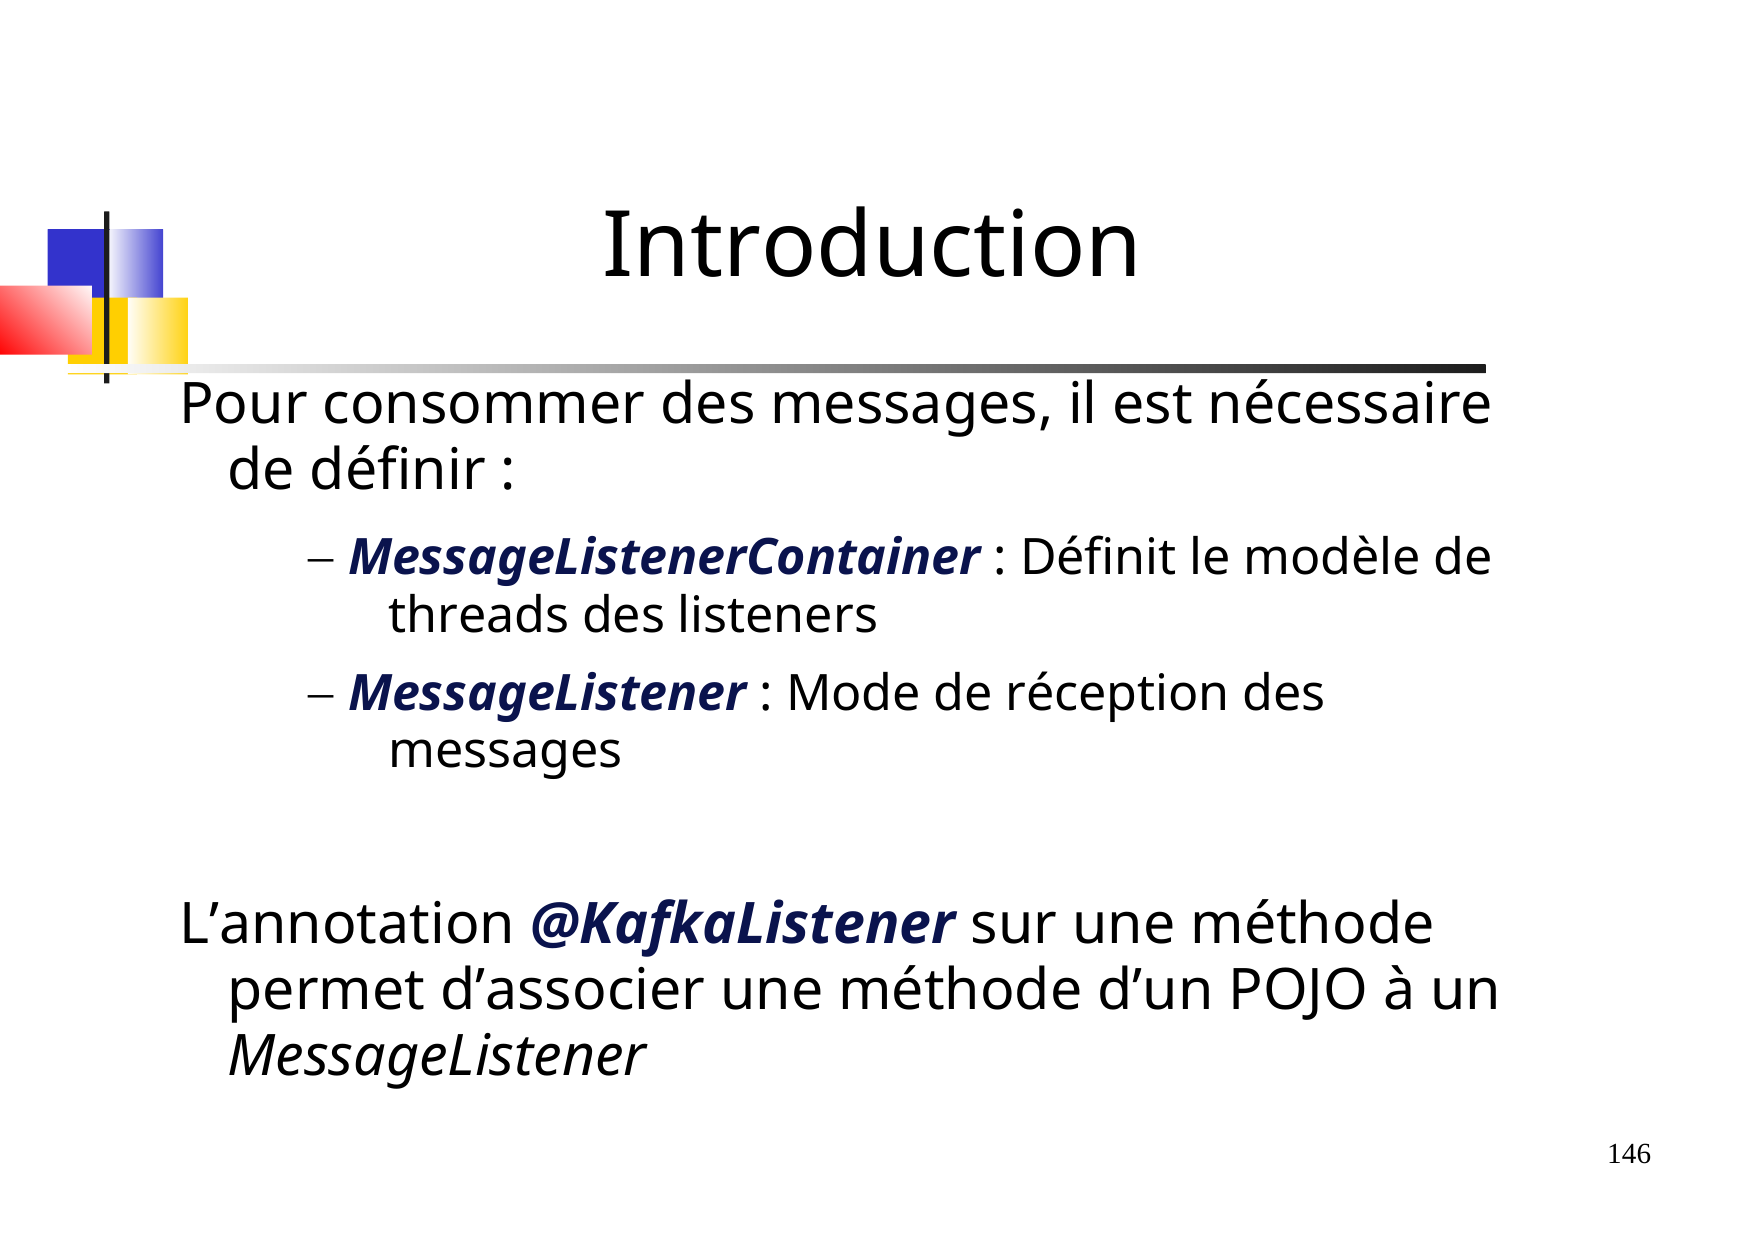

# Introduction
Pour consommer des messages, il est nécessaire de définir :
MessageListenerContainer : Définit le modèle de threads des listeners
MessageListener : Mode de réception des messages
L’annotation @KafkaListener sur une méthode permet d’associer une méthode d’un POJO à un MessageListener